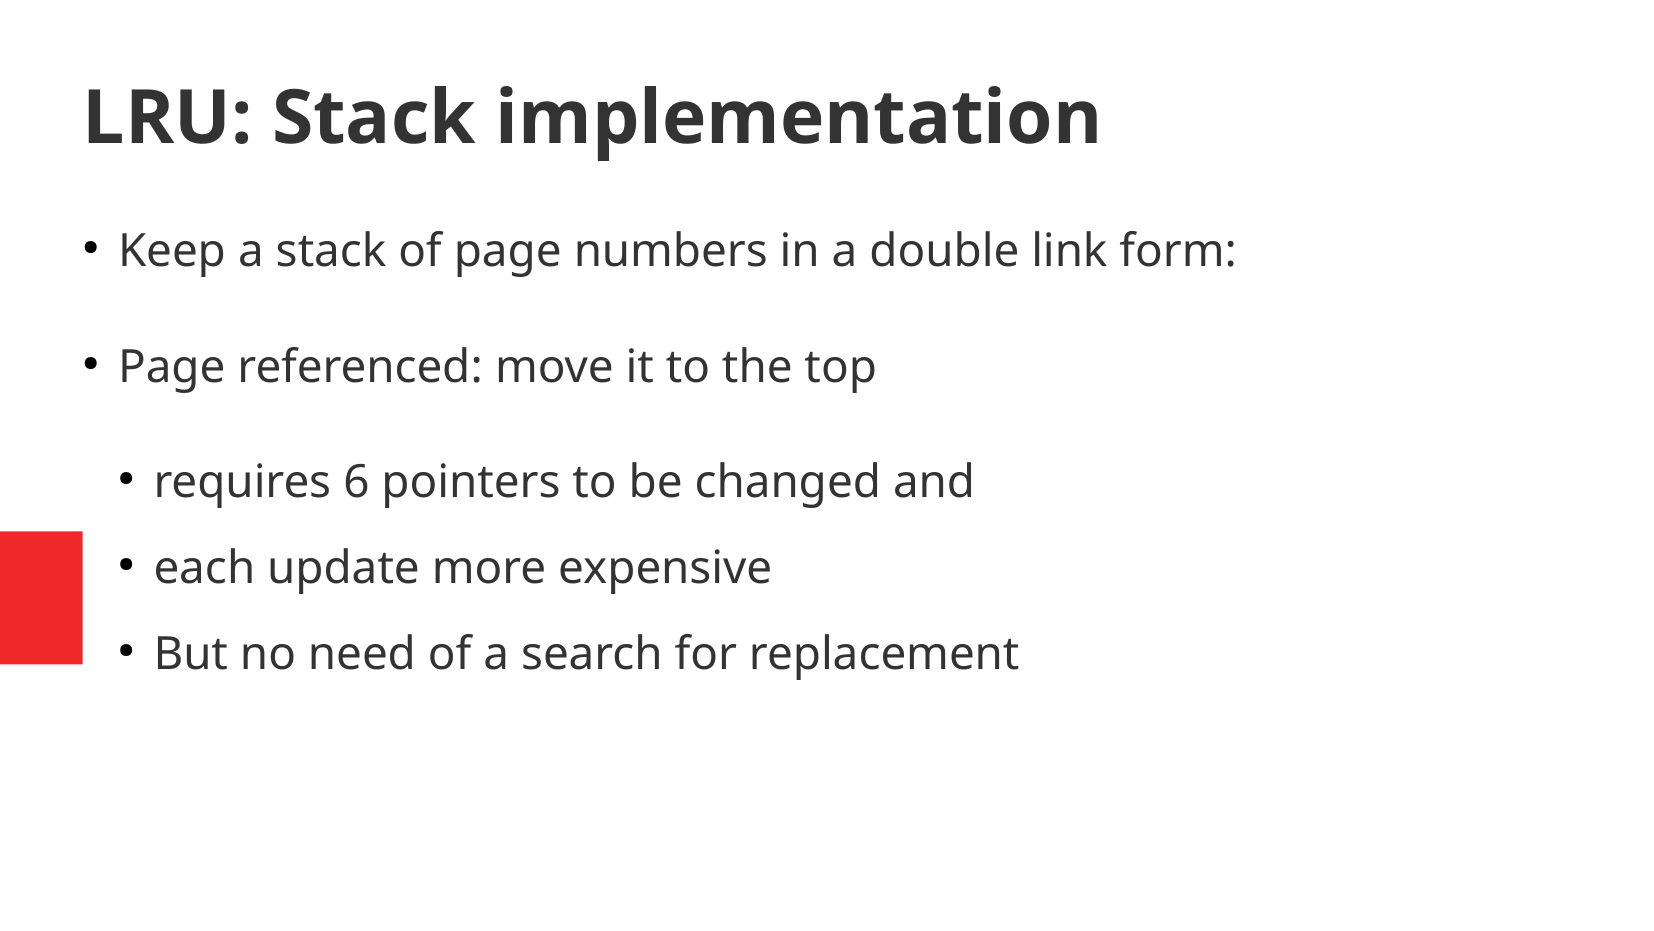

# LRU: Stack implementation
Keep a stack of page numbers in a double link form:
Page referenced: move it to the top
requires 6 pointers to be changed and
each update more expensive
But no need of a search for replacement